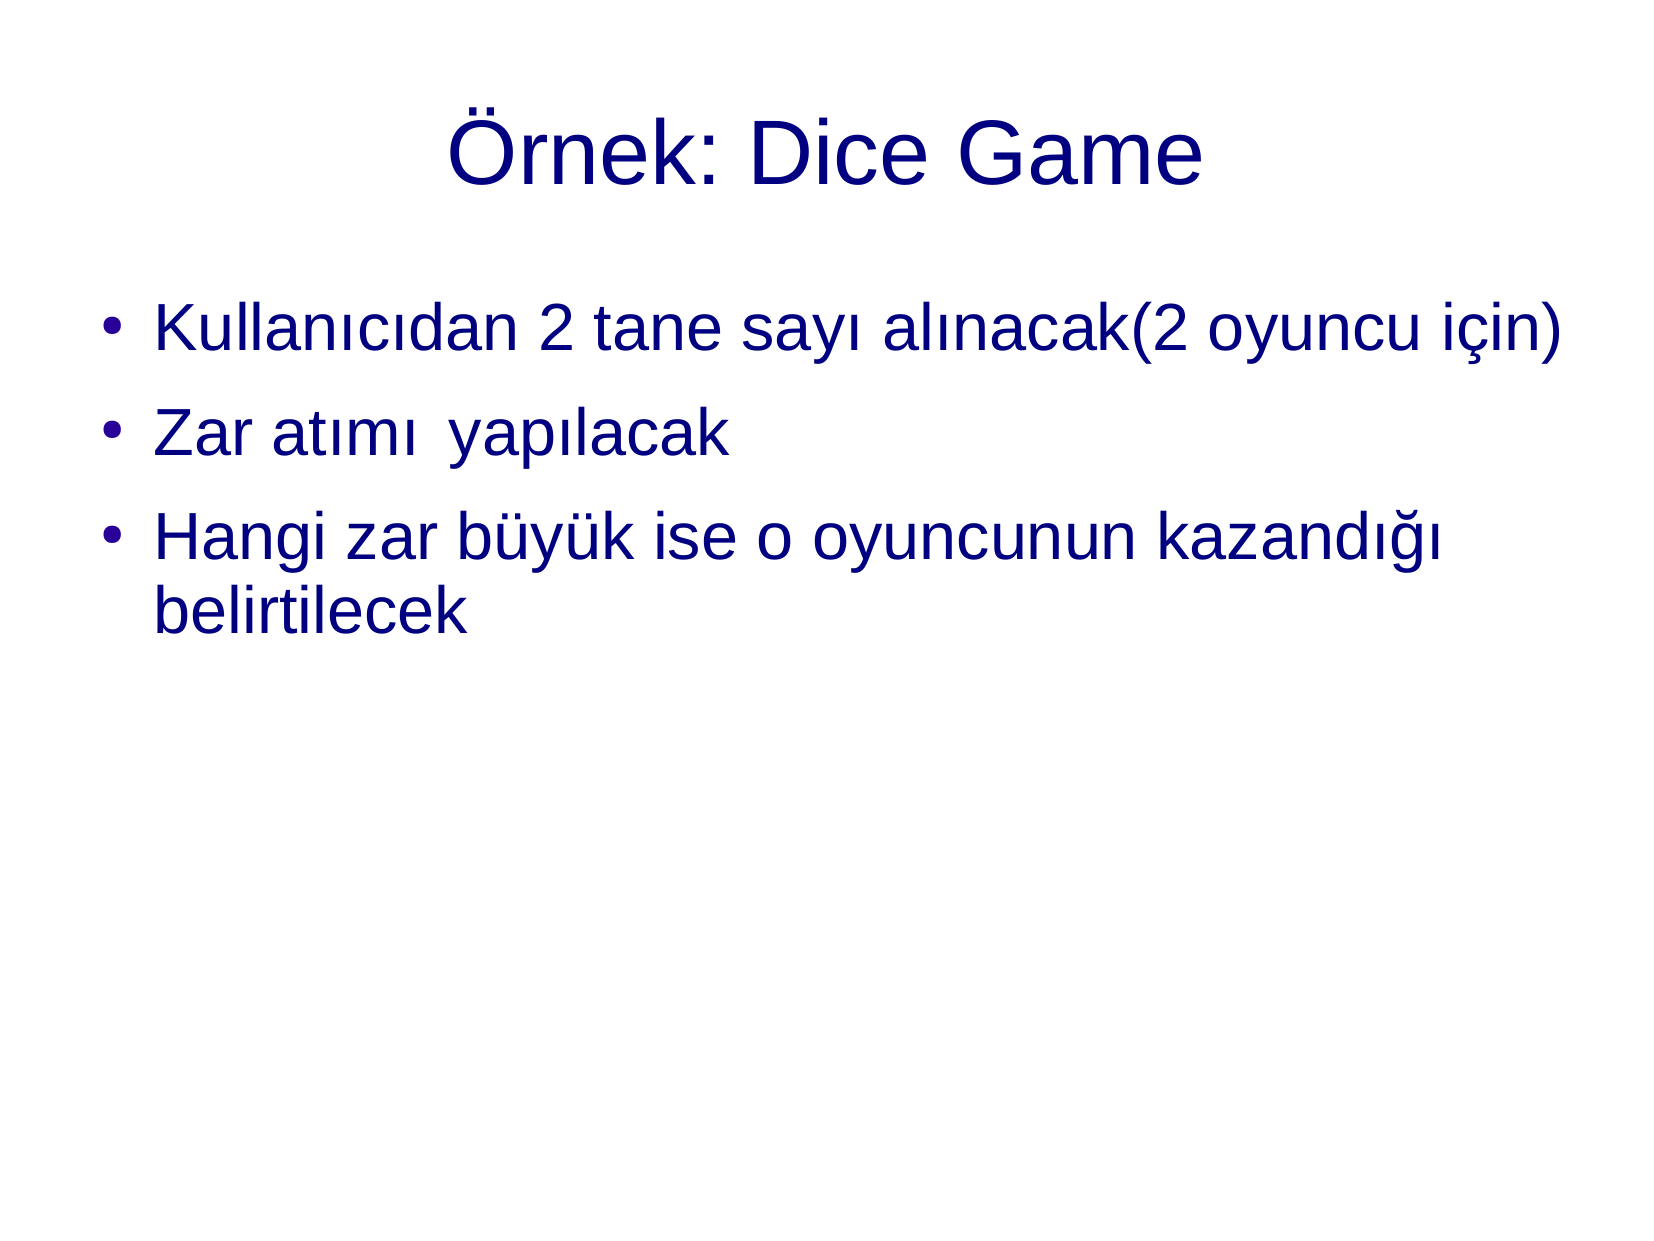

# Örnek: Dice Game
Kullanıcıdan 2 tane sayı alınacak(2 oyuncu için)
Zar atımı 	yapılacak
Hangi zar büyük ise o oyuncunun kazandığı belirtilecek